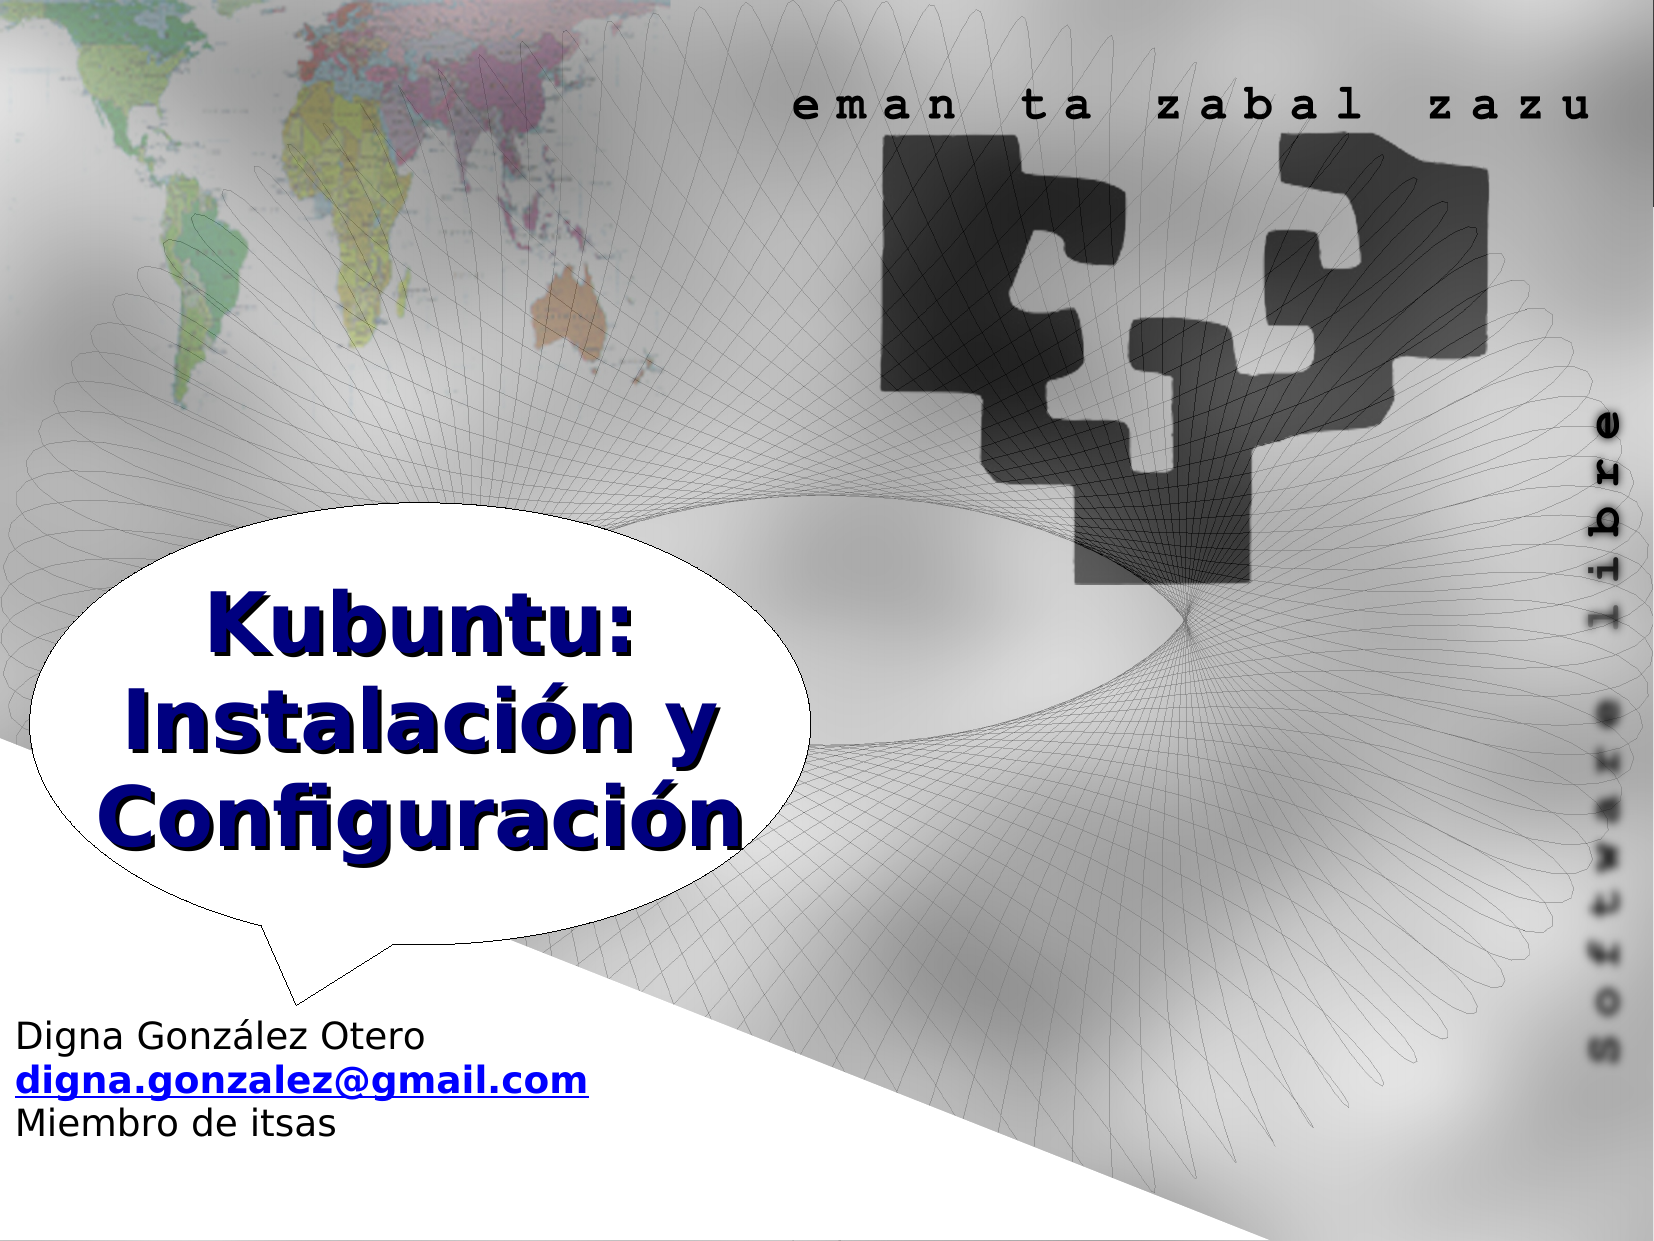

Kubuntu:
Instalación y
Configuración
Digna González Otero
digna.gonzalez@gmail.com
Miembro de itsas